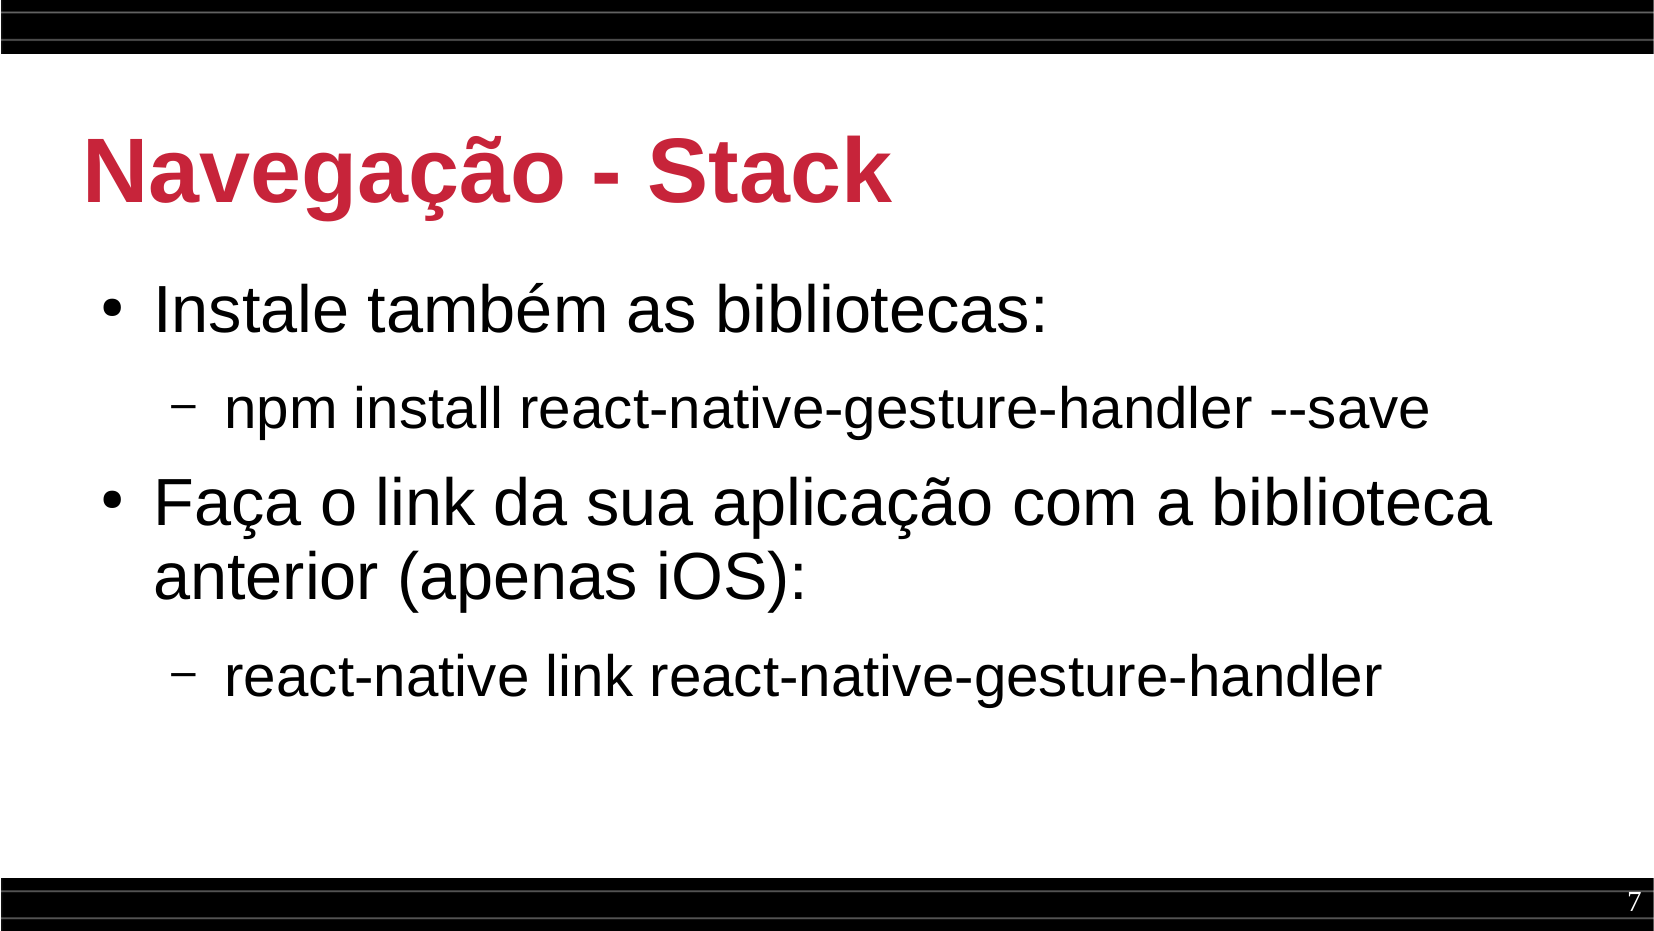

# Navegação - Stack
Instale também as bibliotecas:
npm install react-native-gesture-handler --save
Faça o link da sua aplicação com a biblioteca anterior (apenas iOS):
react-native link react-native-gesture-handler